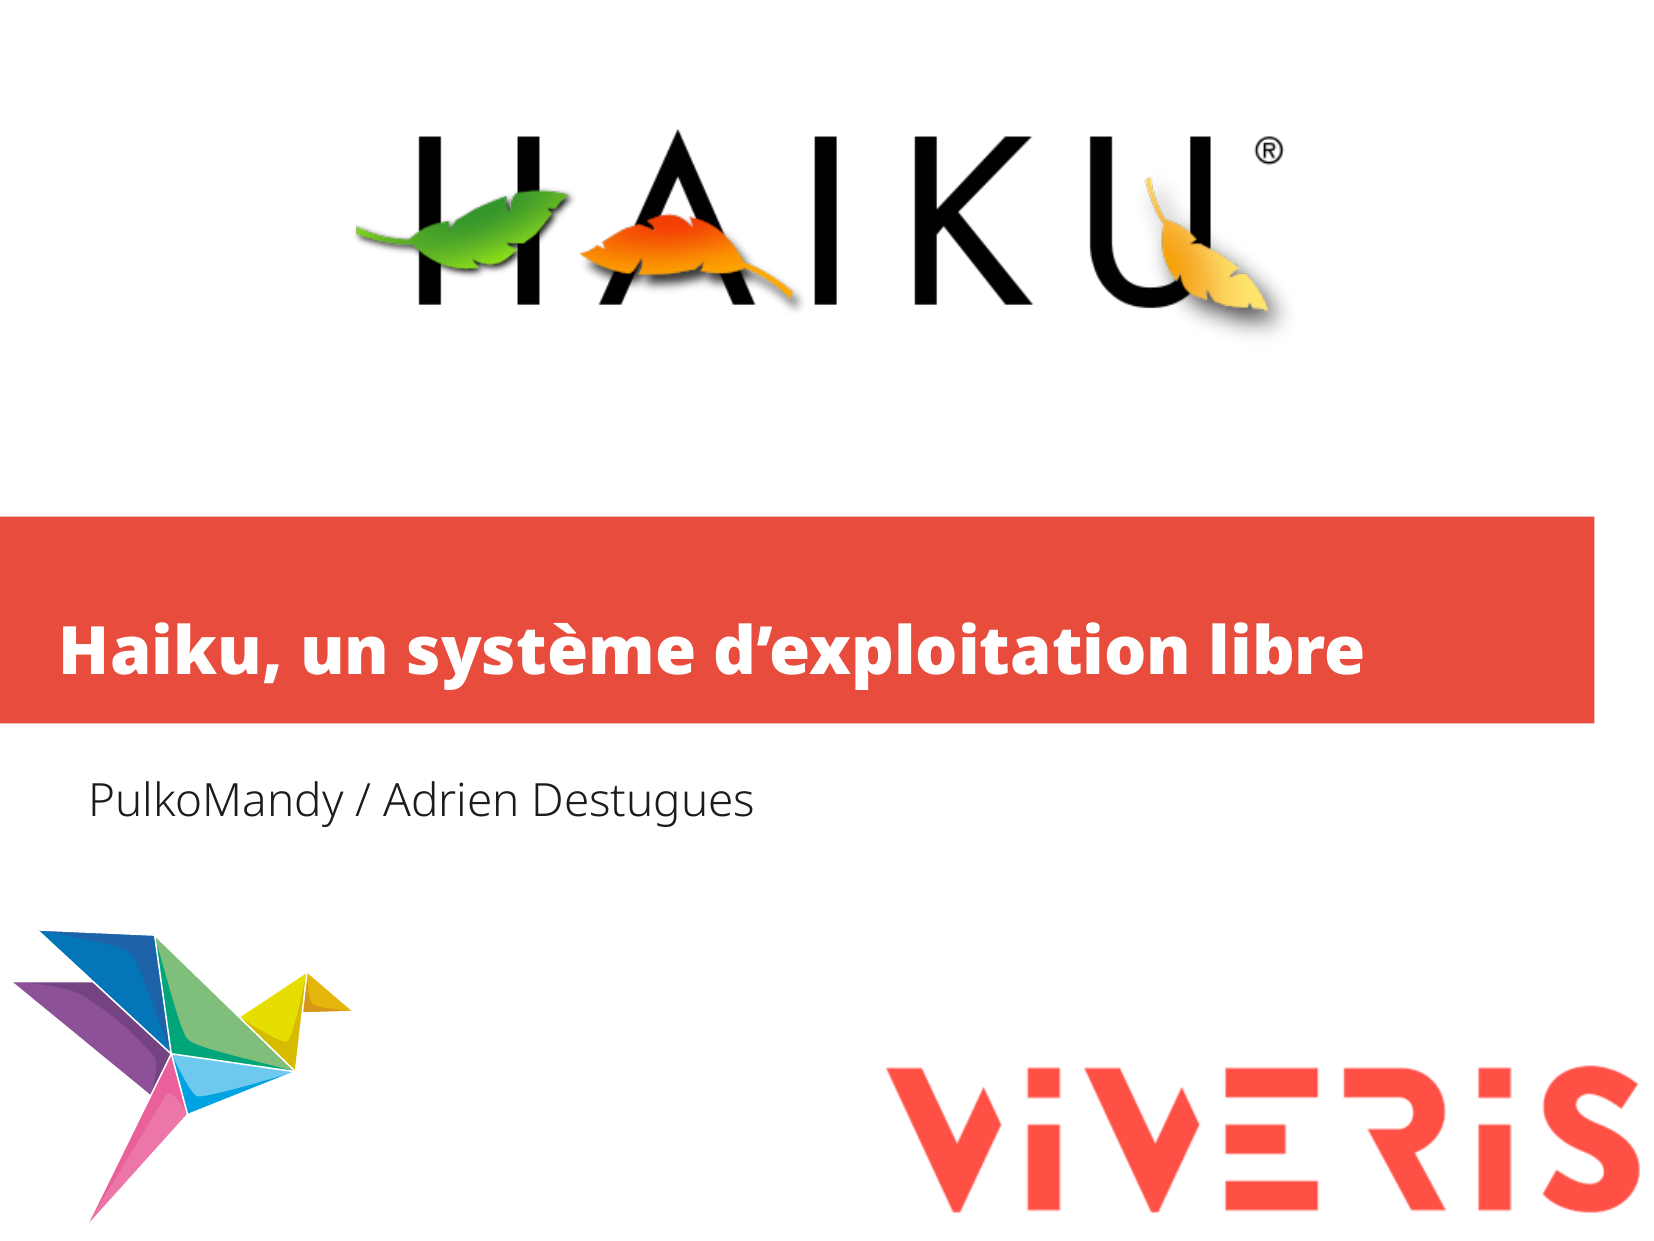

# Haiku, un système d’exploitation libre
PulkoMandy / Adrien Destugues